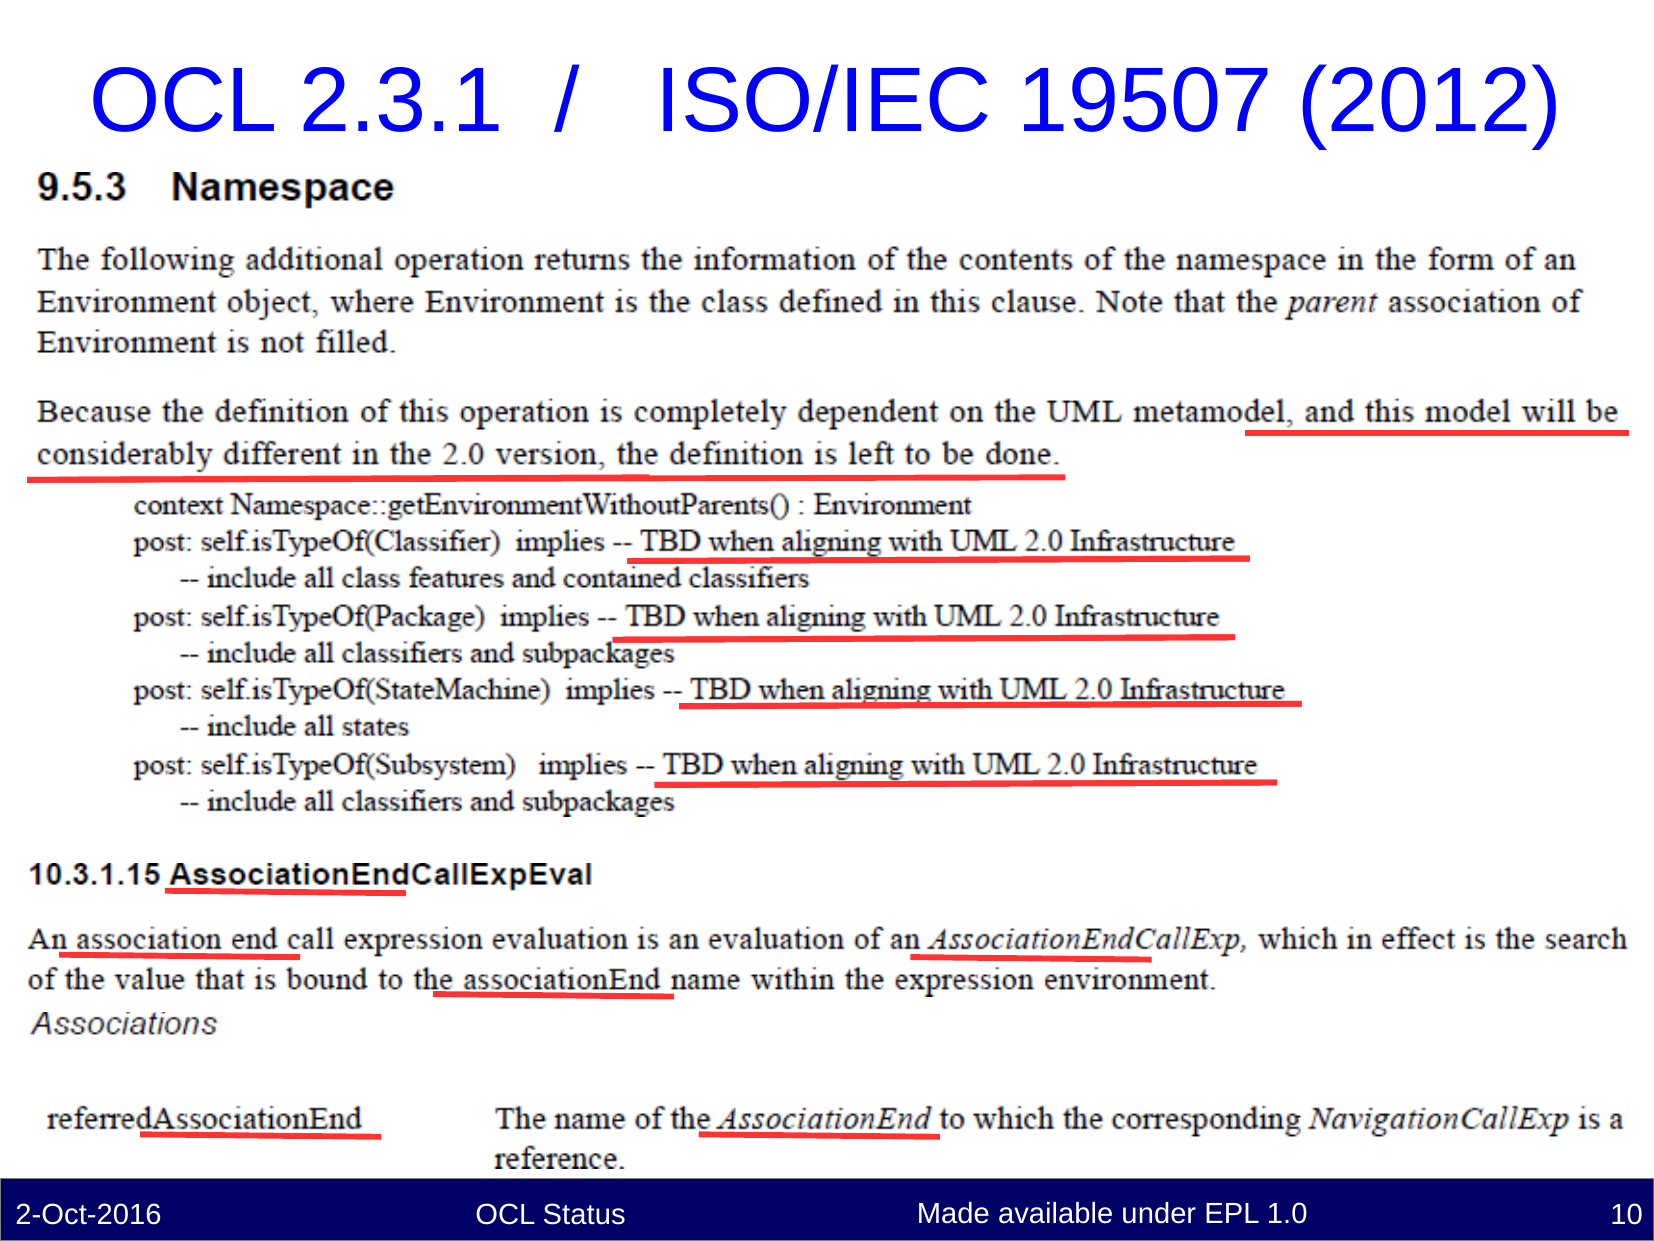

# OCL 2.3.1 / ISO/IEC 19507 (2012)
2-Oct-2016
OCL Status
10